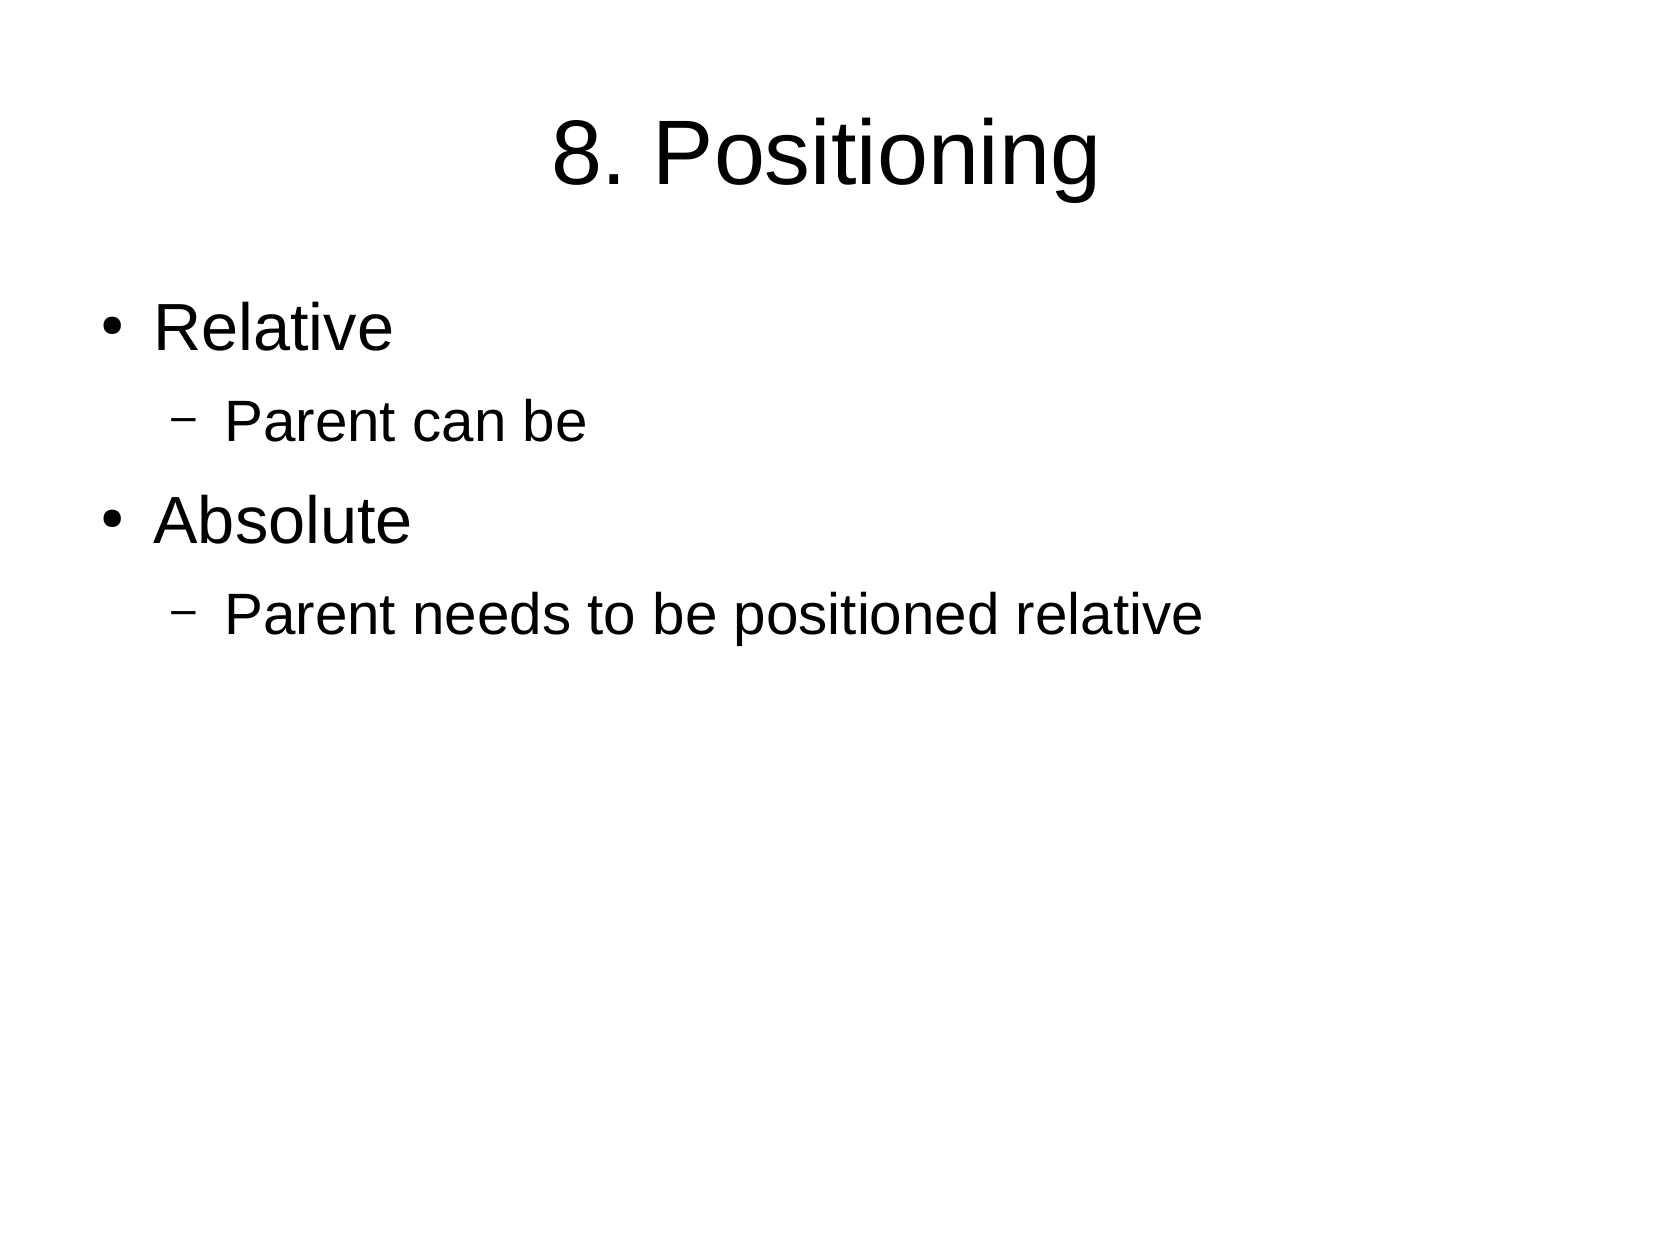

# 8. Positioning
Relative
Parent can be
Absolute
Parent needs to be positioned relative